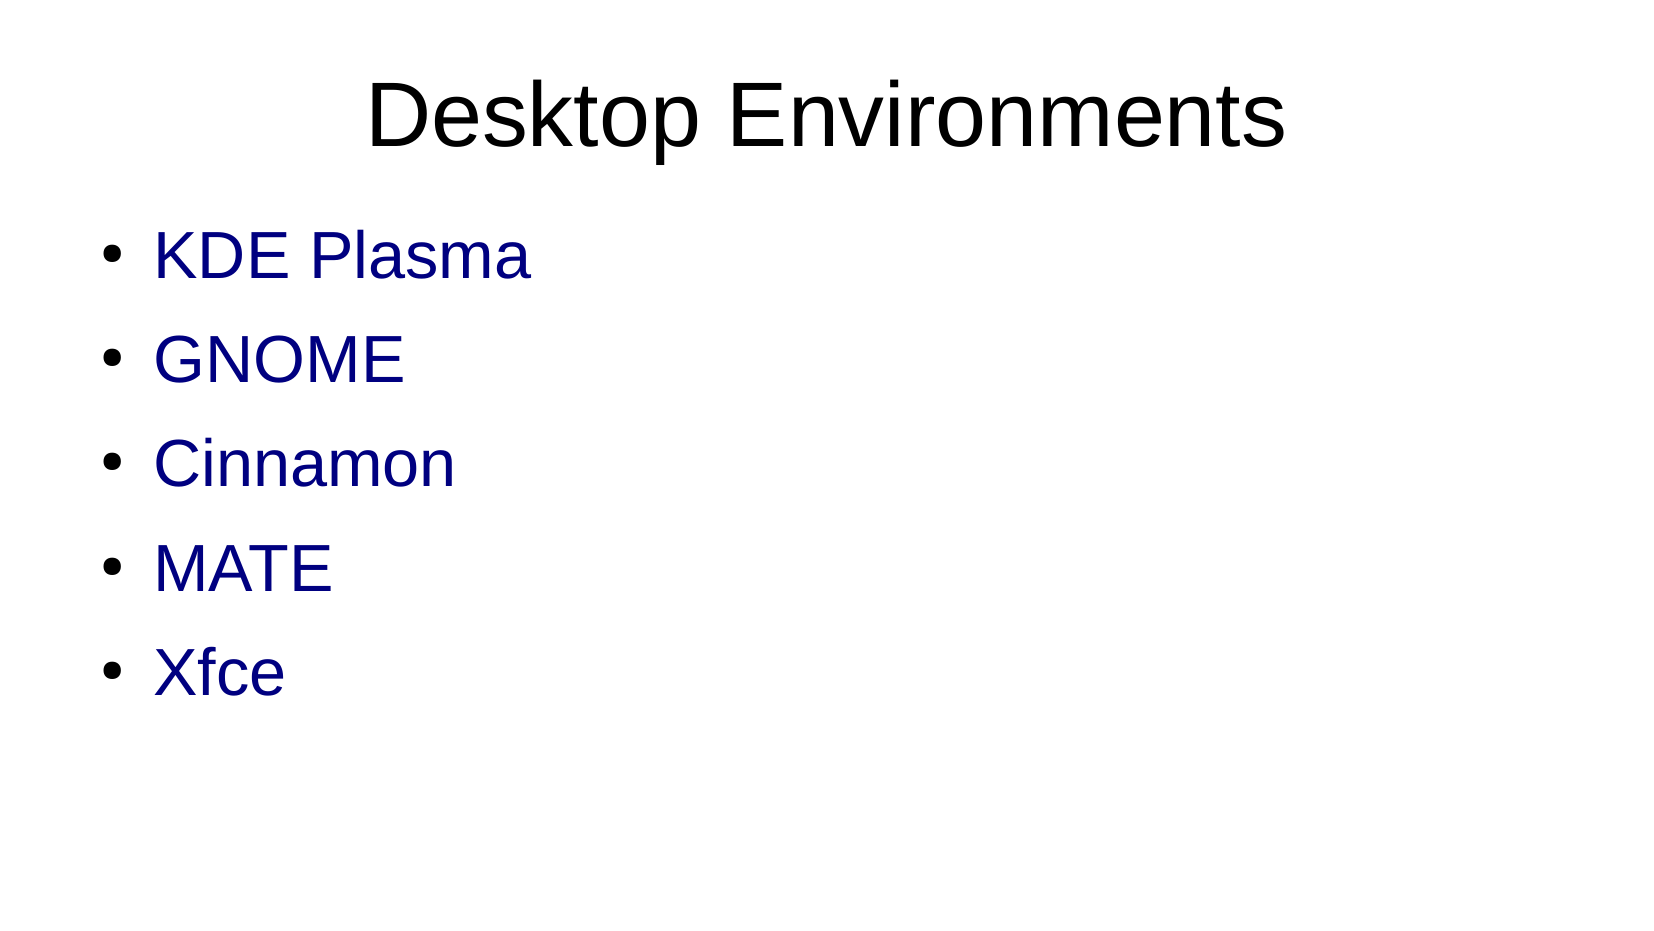

# Desktop Environments
KDE Plasma
GNOME
Cinnamon
MATE
Xfce